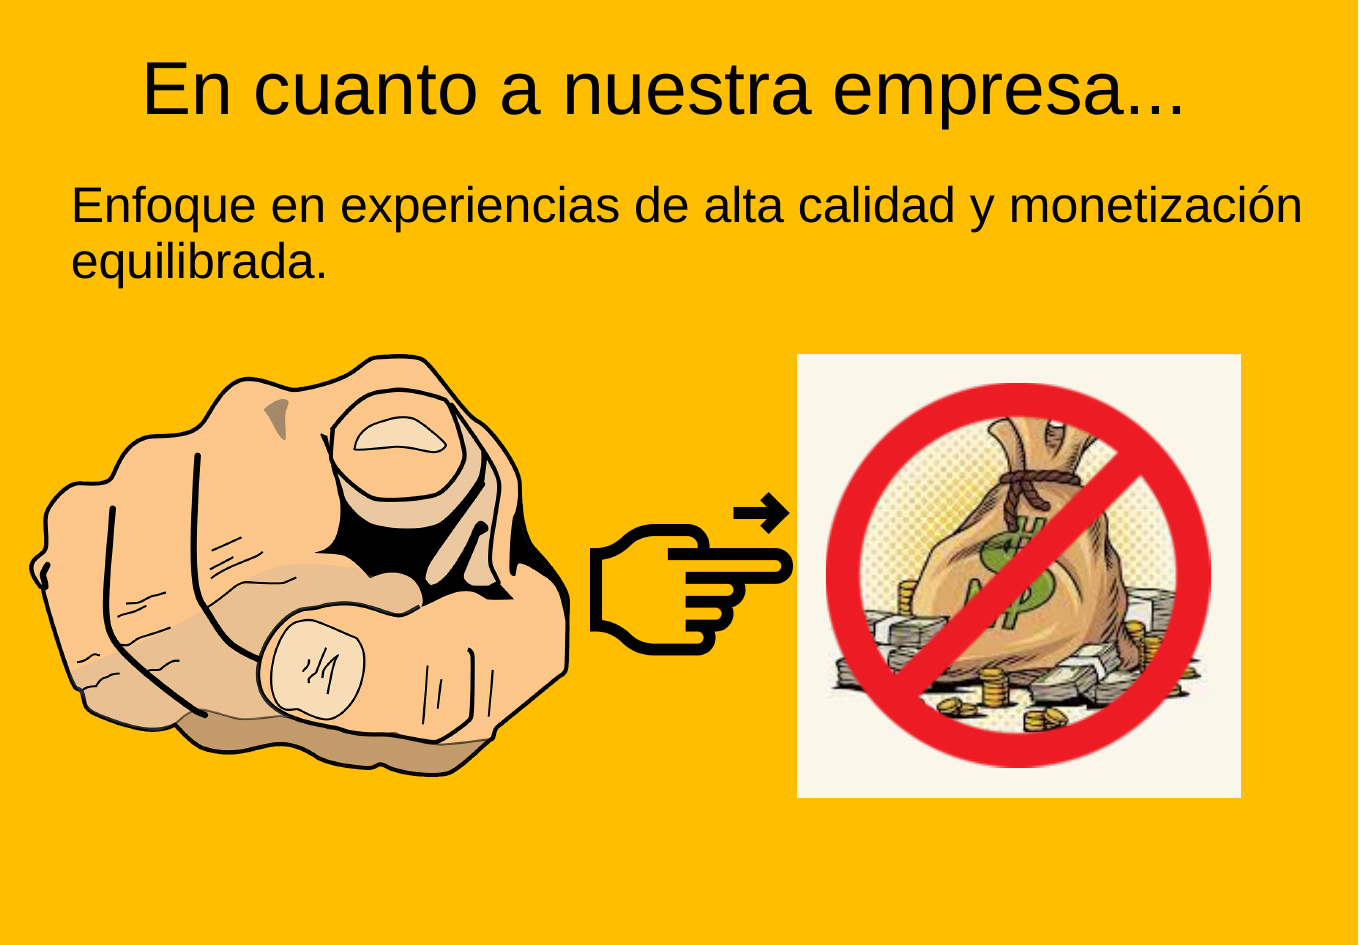

En cuanto a nuestra empresa...
# Enfoque en experiencias de alta calidad y monetización equilibrada.